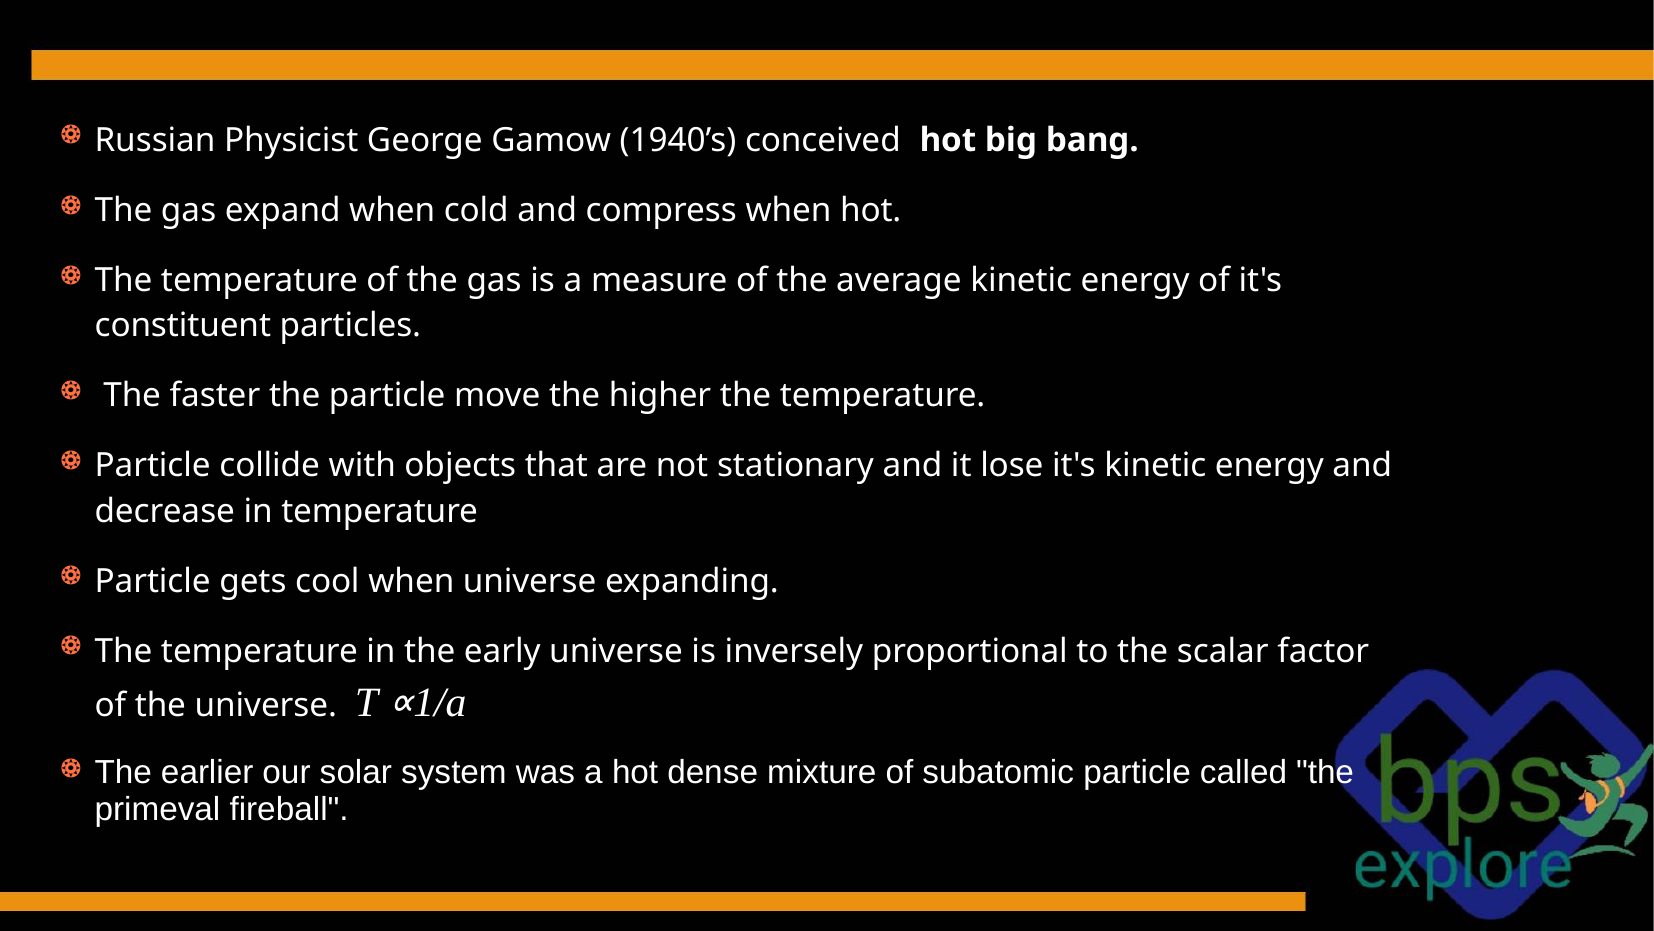

Russian Physicist George Gamow (1940’s) conceived hot big bang.
The gas expand when cold and compress when hot.
The temperature of the gas is a measure of the average kinetic energy of it's constituent particles.
 The faster the particle move the higher the temperature.
Particle collide with objects that are not stationary and it lose it's kinetic energy and decrease in temperature
Particle gets cool when universe expanding.
The temperature in the early universe is inversely proportional to the scalar factor of the universe. T ∝1/a
The earlier our solar system was a hot dense mixture of subatomic particle called "the primeval fireball".